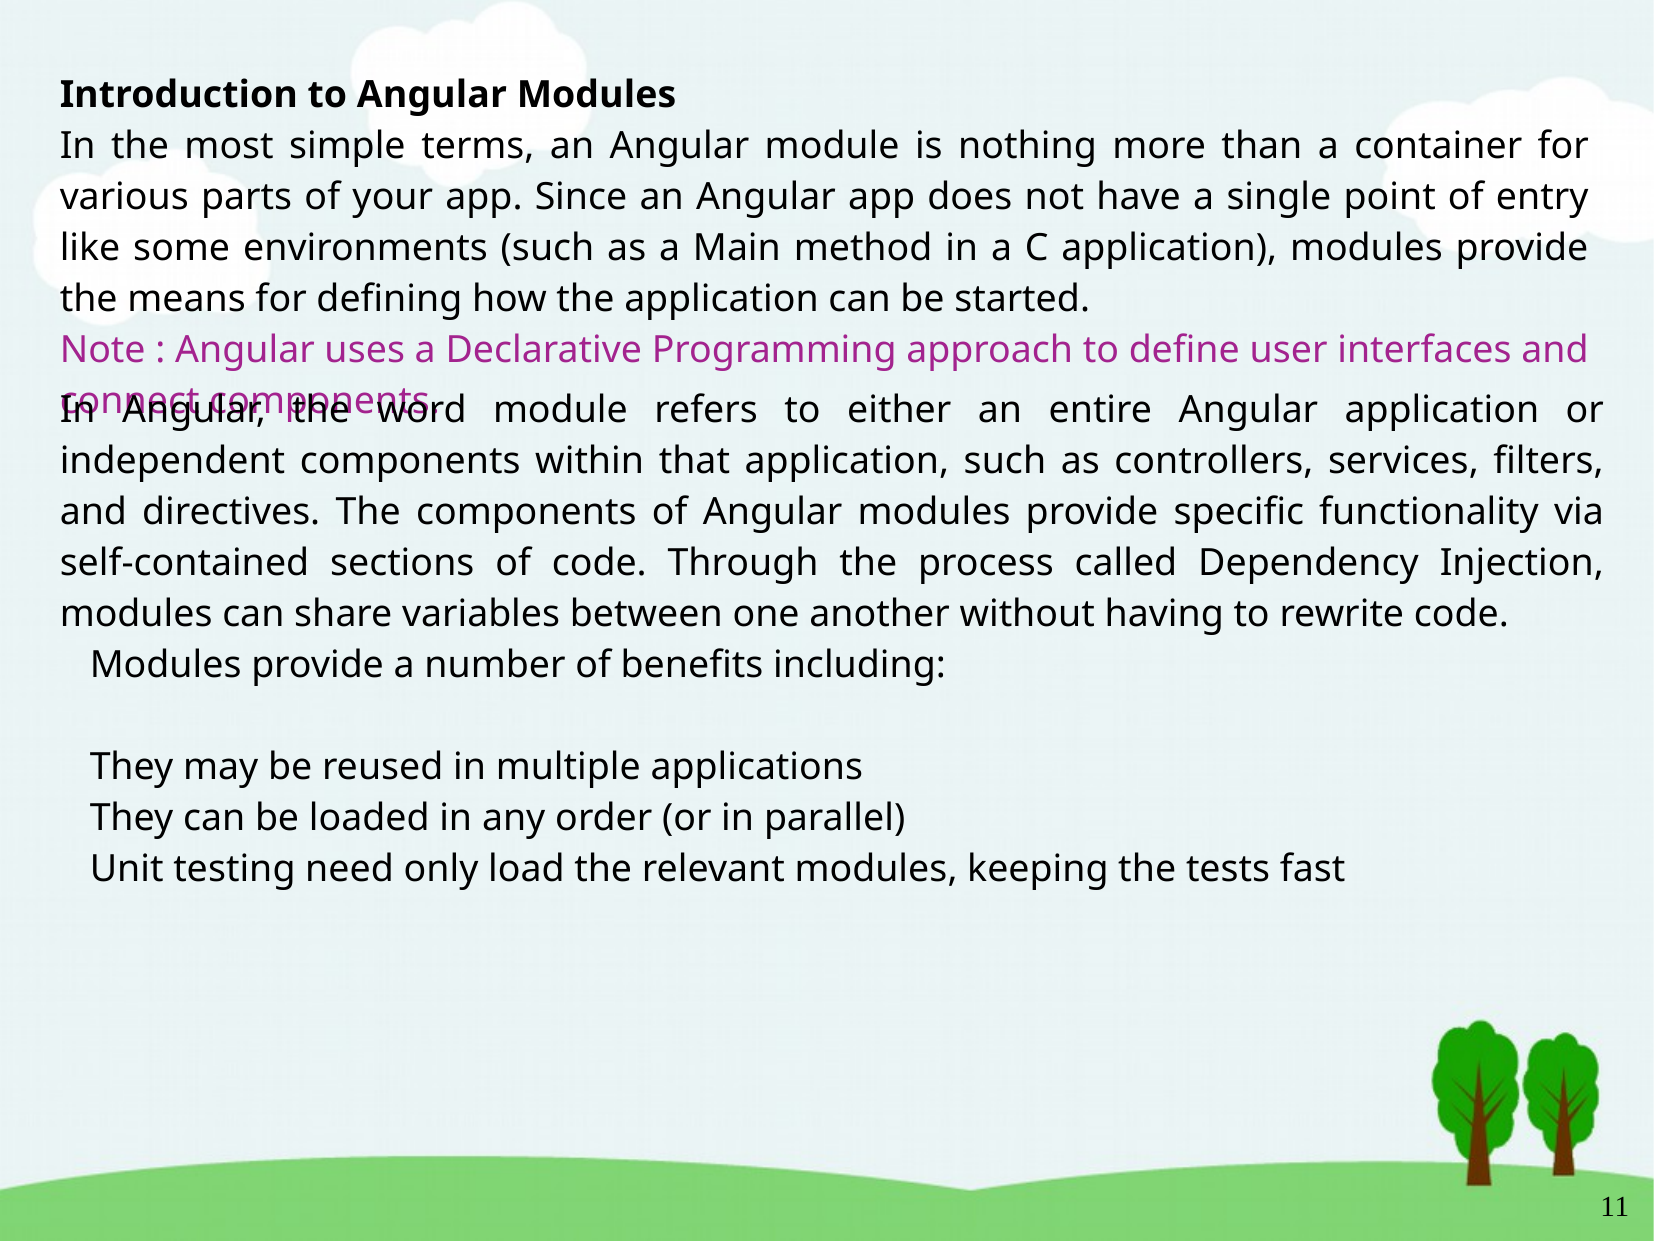

Introduction to Angular Modules
In the most simple terms, an Angular module is nothing more than a container for various parts of your app. Since an Angular app does not have a single point of entry like some environments (such as a Main method in a C application), modules provide the means for defining how the application can be started.
Note : Angular uses a Declarative Programming approach to define user interfaces and connect components.
In Angular, the word module refers to either an entire Angular application or independent components within that application, such as controllers, services, filters, and directives. The components of Angular modules provide specific functionality via self-contained sections of code. Through the process called Dependency Injection, modules can share variables between one another without having to rewrite code.
Modules provide a number of benefits including:
They may be reused in multiple applications
They can be loaded in any order (or in parallel)
Unit testing need only load the relevant modules, keeping the tests fast
11